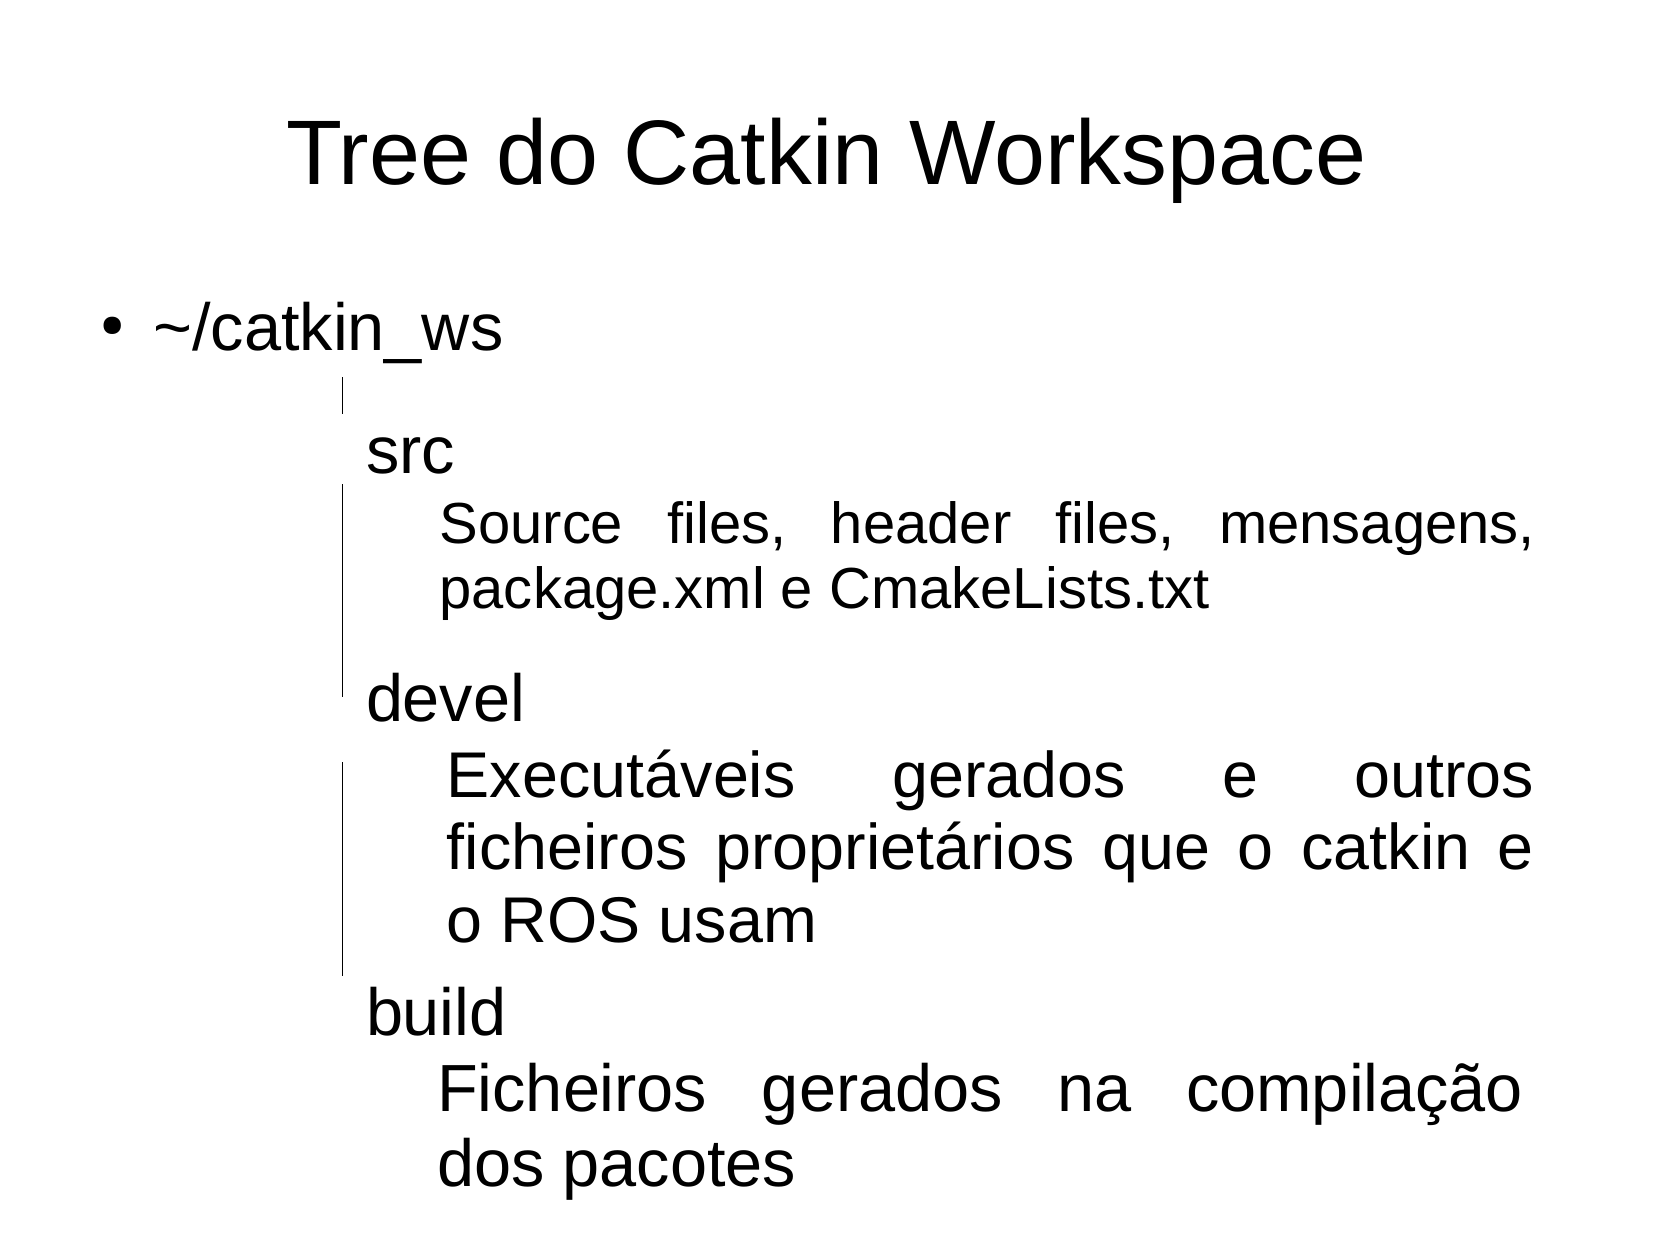

# Tree do Catkin Workspace
~/catkin_ws
src
Source files, header files, mensagens, package.xml e CmakeLists.txt
devel
Executáveis gerados e outros ficheiros proprietários que o catkin e o ROS usam
build
Ficheiros gerados na compilação dos pacotes